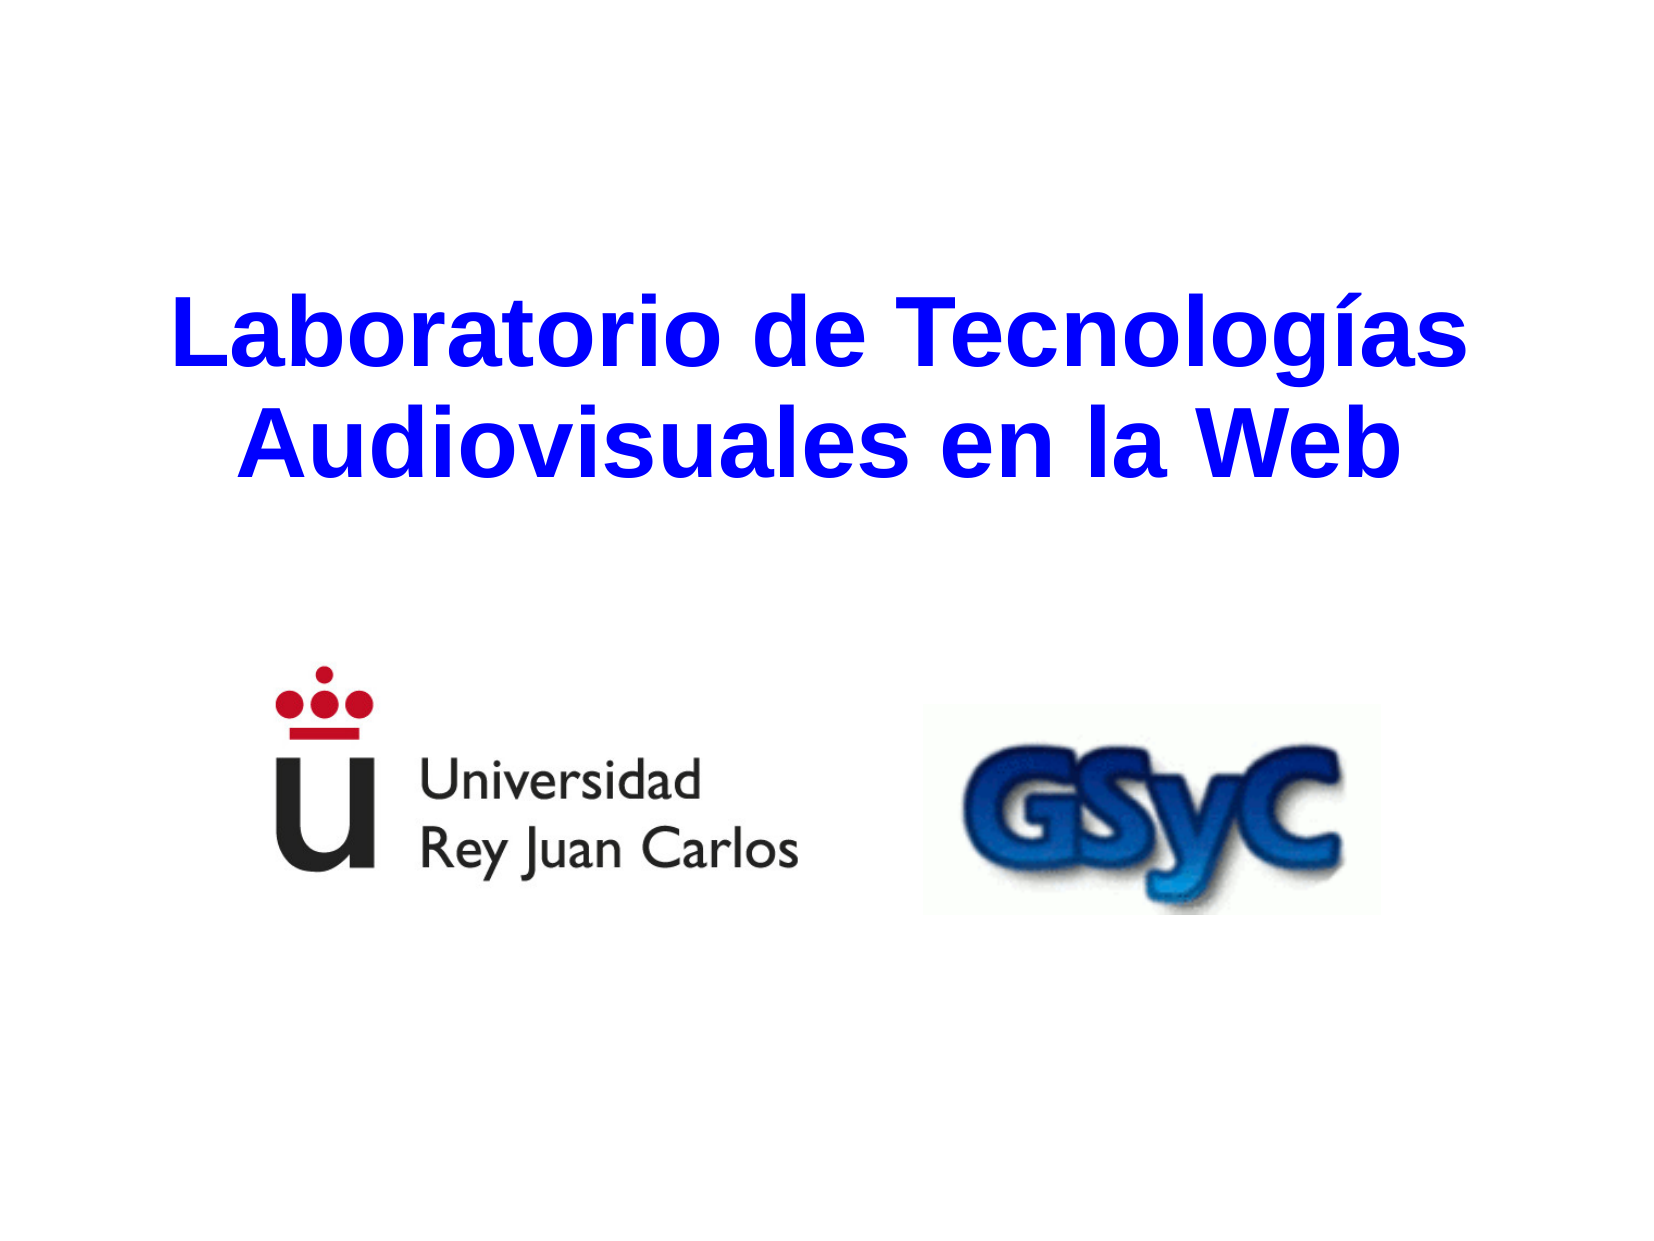

# Laboratorio de Tecnologías Audiovisuales en la Web